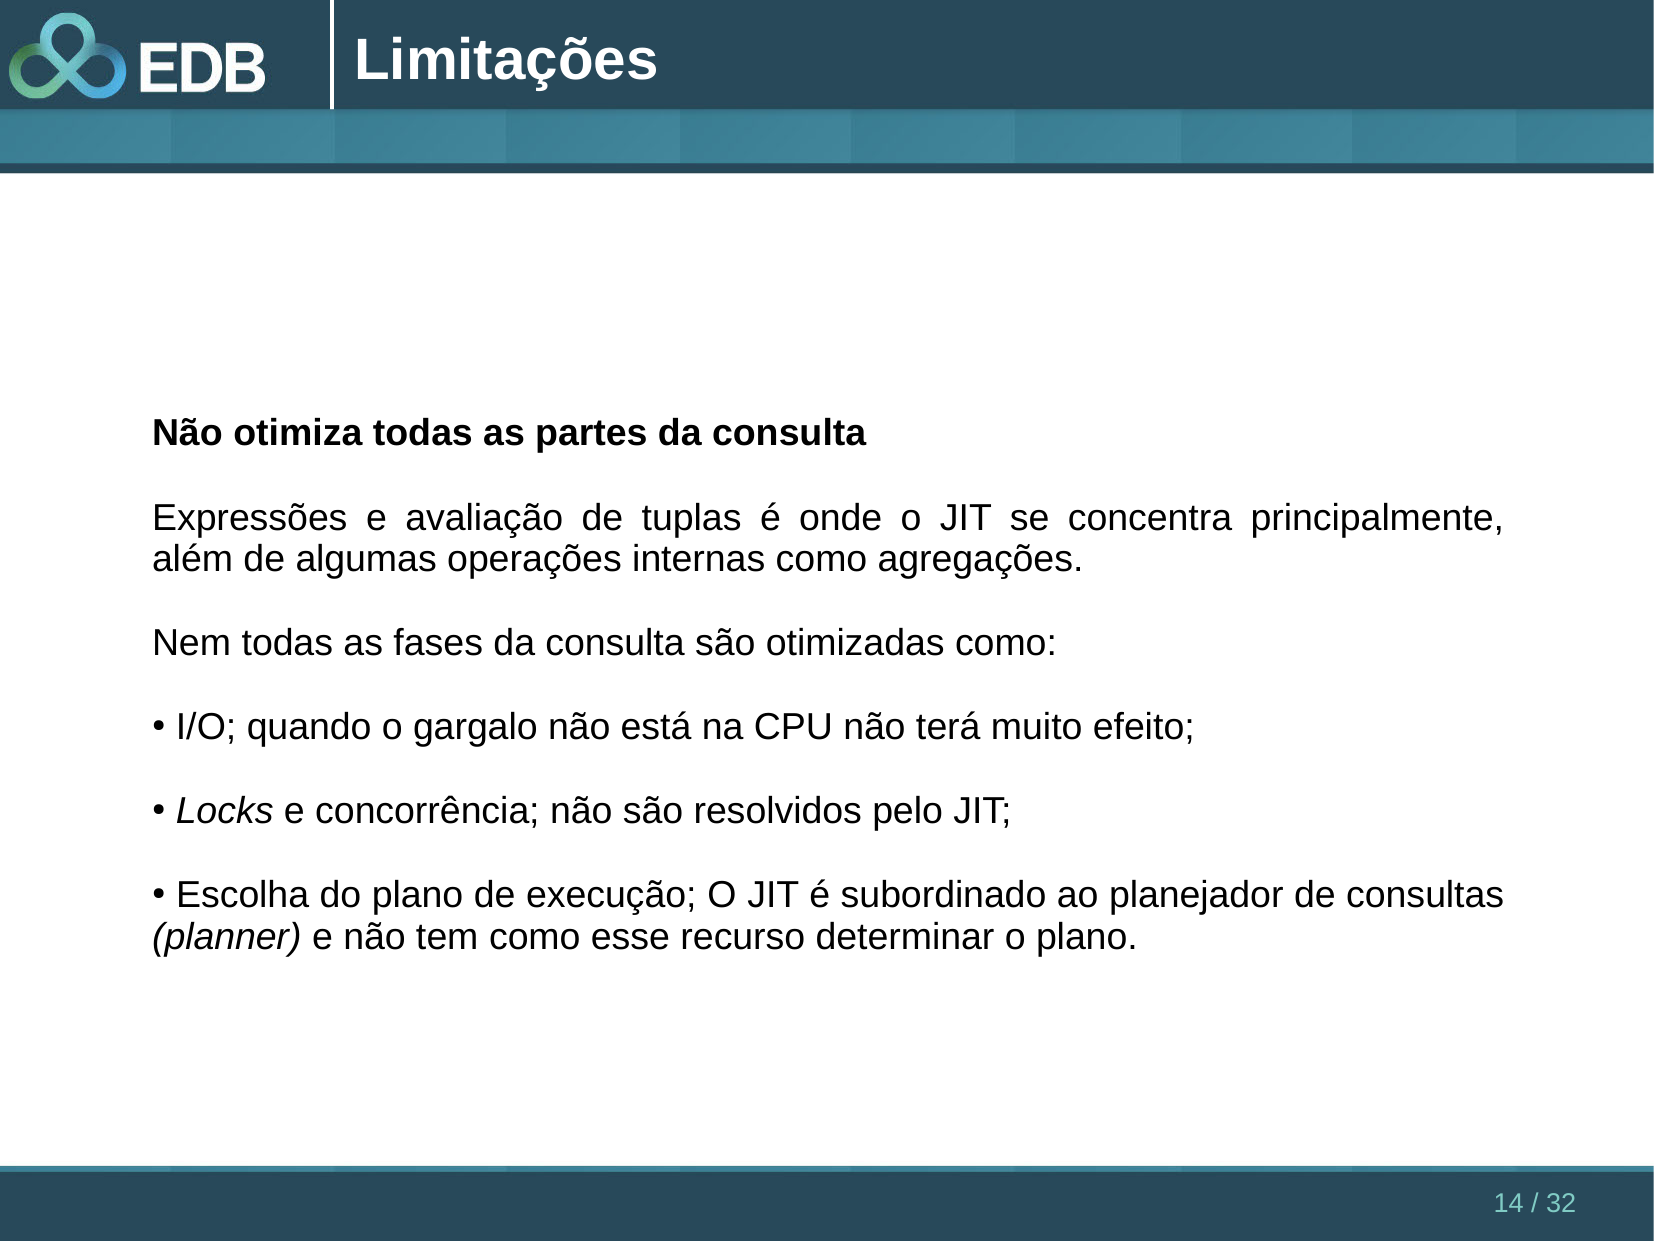

# Limitações
Não otimiza todas as partes da consulta
Expressões e avaliação de tuplas é onde o JIT se concentra principalmente, além de algumas operações internas como agregações.
Nem todas as fases da consulta são otimizadas como:
 I/O; quando o gargalo não está na CPU não terá muito efeito;
 Locks e concorrência; não são resolvidos pelo JIT;
 Escolha do plano de execução; O JIT é subordinado ao planejador de consultas (planner) e não tem como esse recurso determinar o plano.